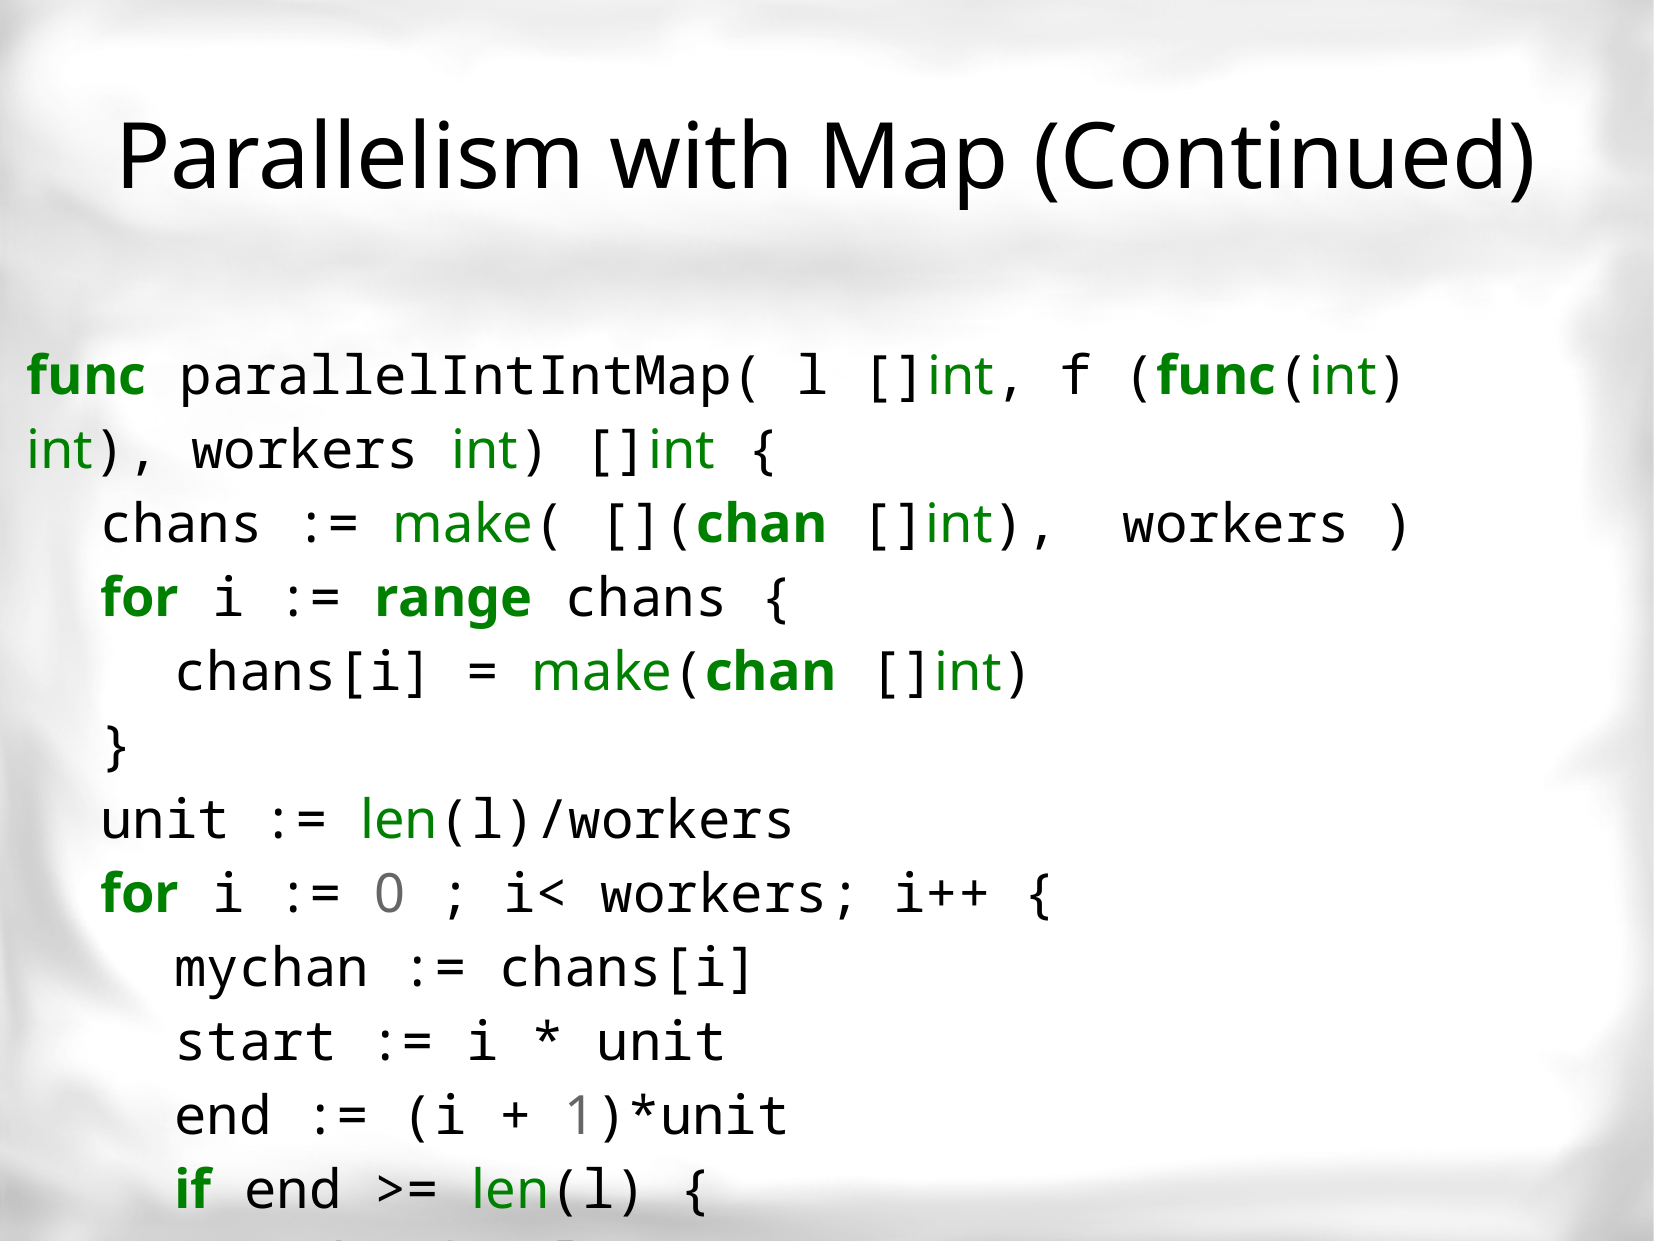

# Parallelism with Map (Continued)
func parallelIntIntMap( l []int, f (func(int) int), workers int) []int {
	chans := make( [](chan []int), workers )
	for i := range chans {
		chans[i] = make(chan []int)
	}
	unit := len(l)/workers
	for i := 0 ; i< workers; i++ {
		mychan := chans[i]
		start := i * unit
		end := (i + 1)*unit
		if end >= len(l) {
			end = len(l)
		}
		subl := l[start:end]
		par := func(l []int) {
			mychan <- intIntMap(l, f)
			close(mychan)
		}
		go par(subl)
	}
	out := make([]int, len(l))
	for i := 0; i < workers; i++ {
		arr := <- chans[i]
		start := i*unit
		end := start + len(arr)
		copy(out[start:end], arr)
	}
	return out
}